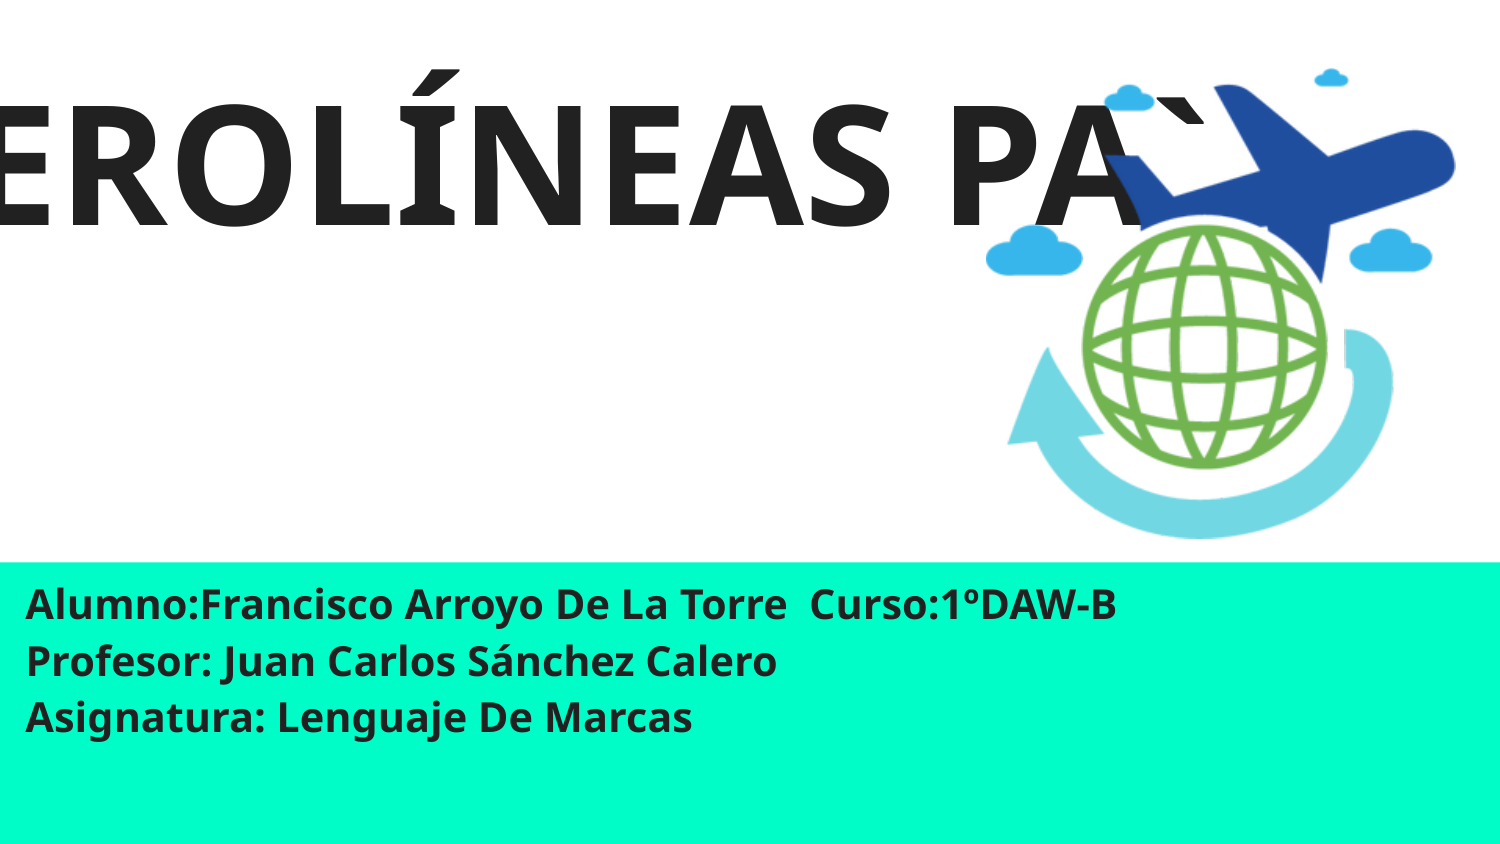

# AEROLÍNEAS PA`
Alumno:Francisco Arroyo De La Torre 						Curso:1ºDAW-B
Profesor: Juan Carlos Sánchez Calero
Asignatura: Lenguaje De Marcas